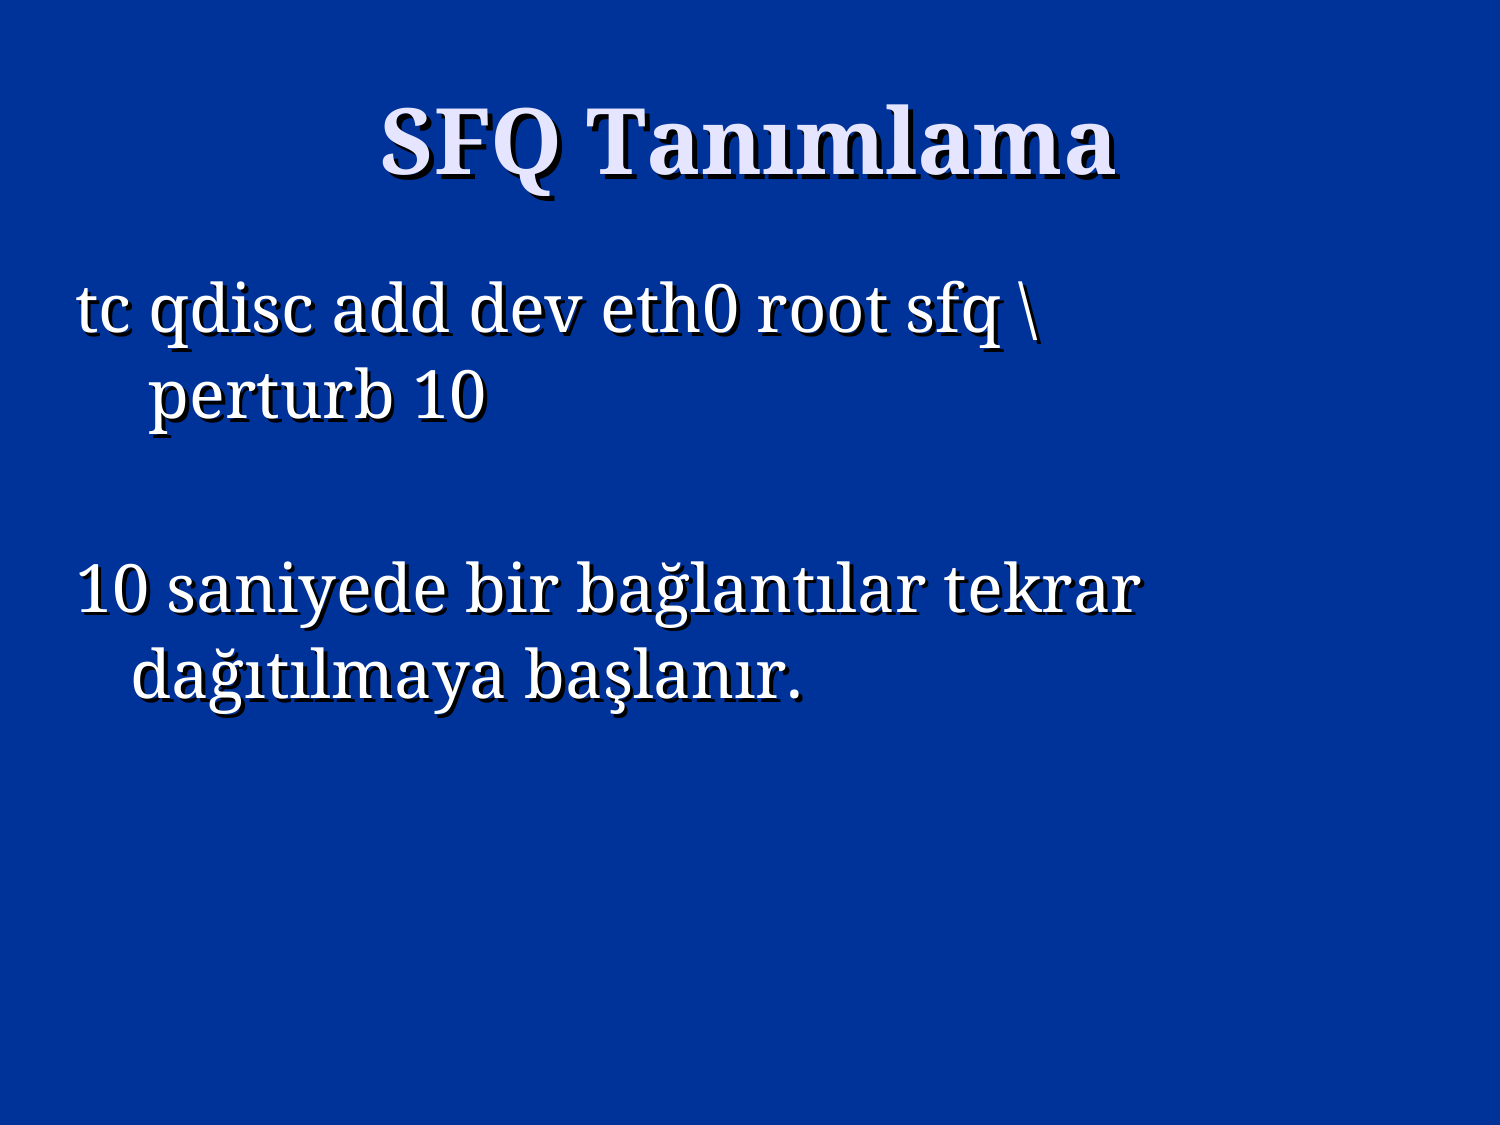

# SFQ Tanımlama
tc qdisc add dev eth0 root sfq \
	perturb 10
10 saniyede bir bağlantılar tekrar dağıtılmaya başlanır.